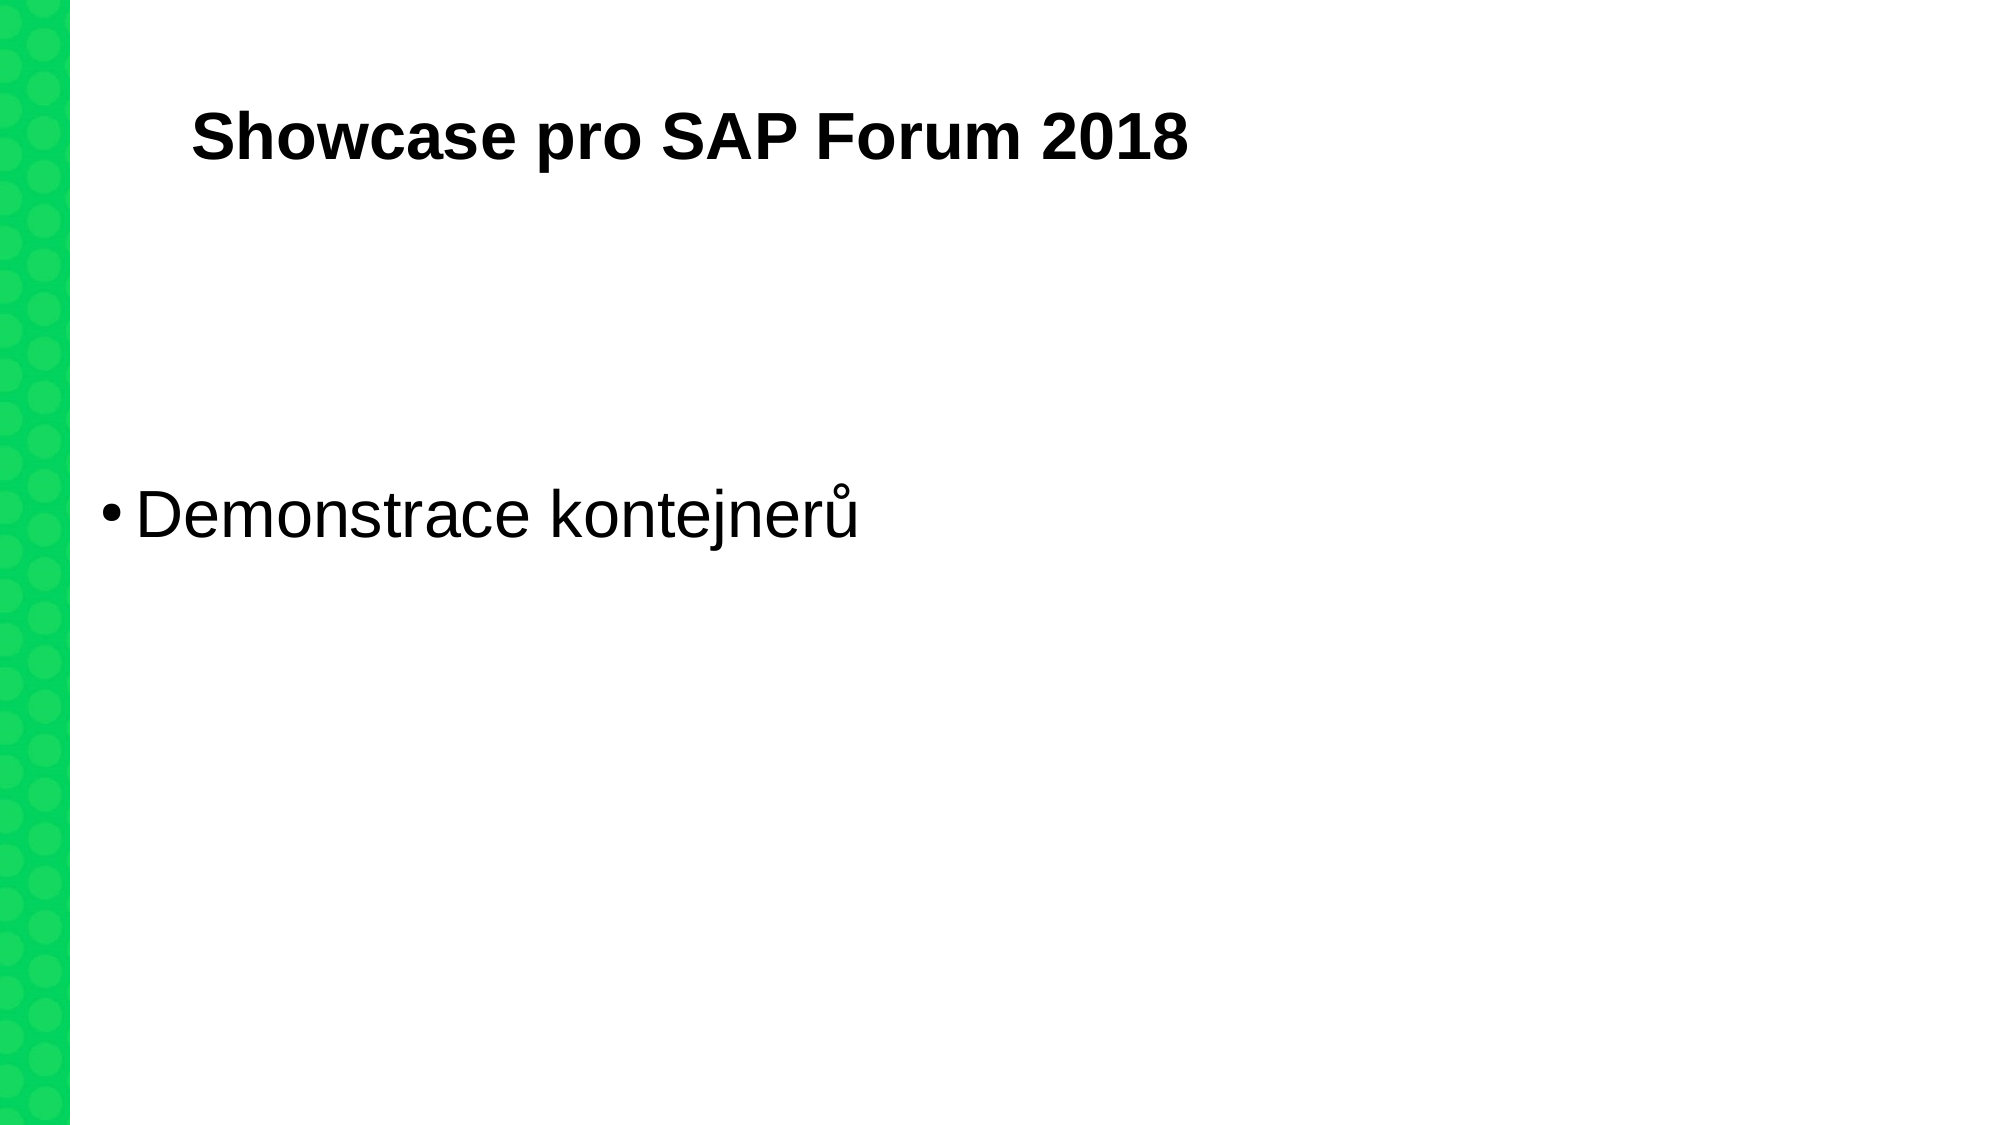

# Showcase pro SAP Forum 2018
Demonstrace kontejnerů